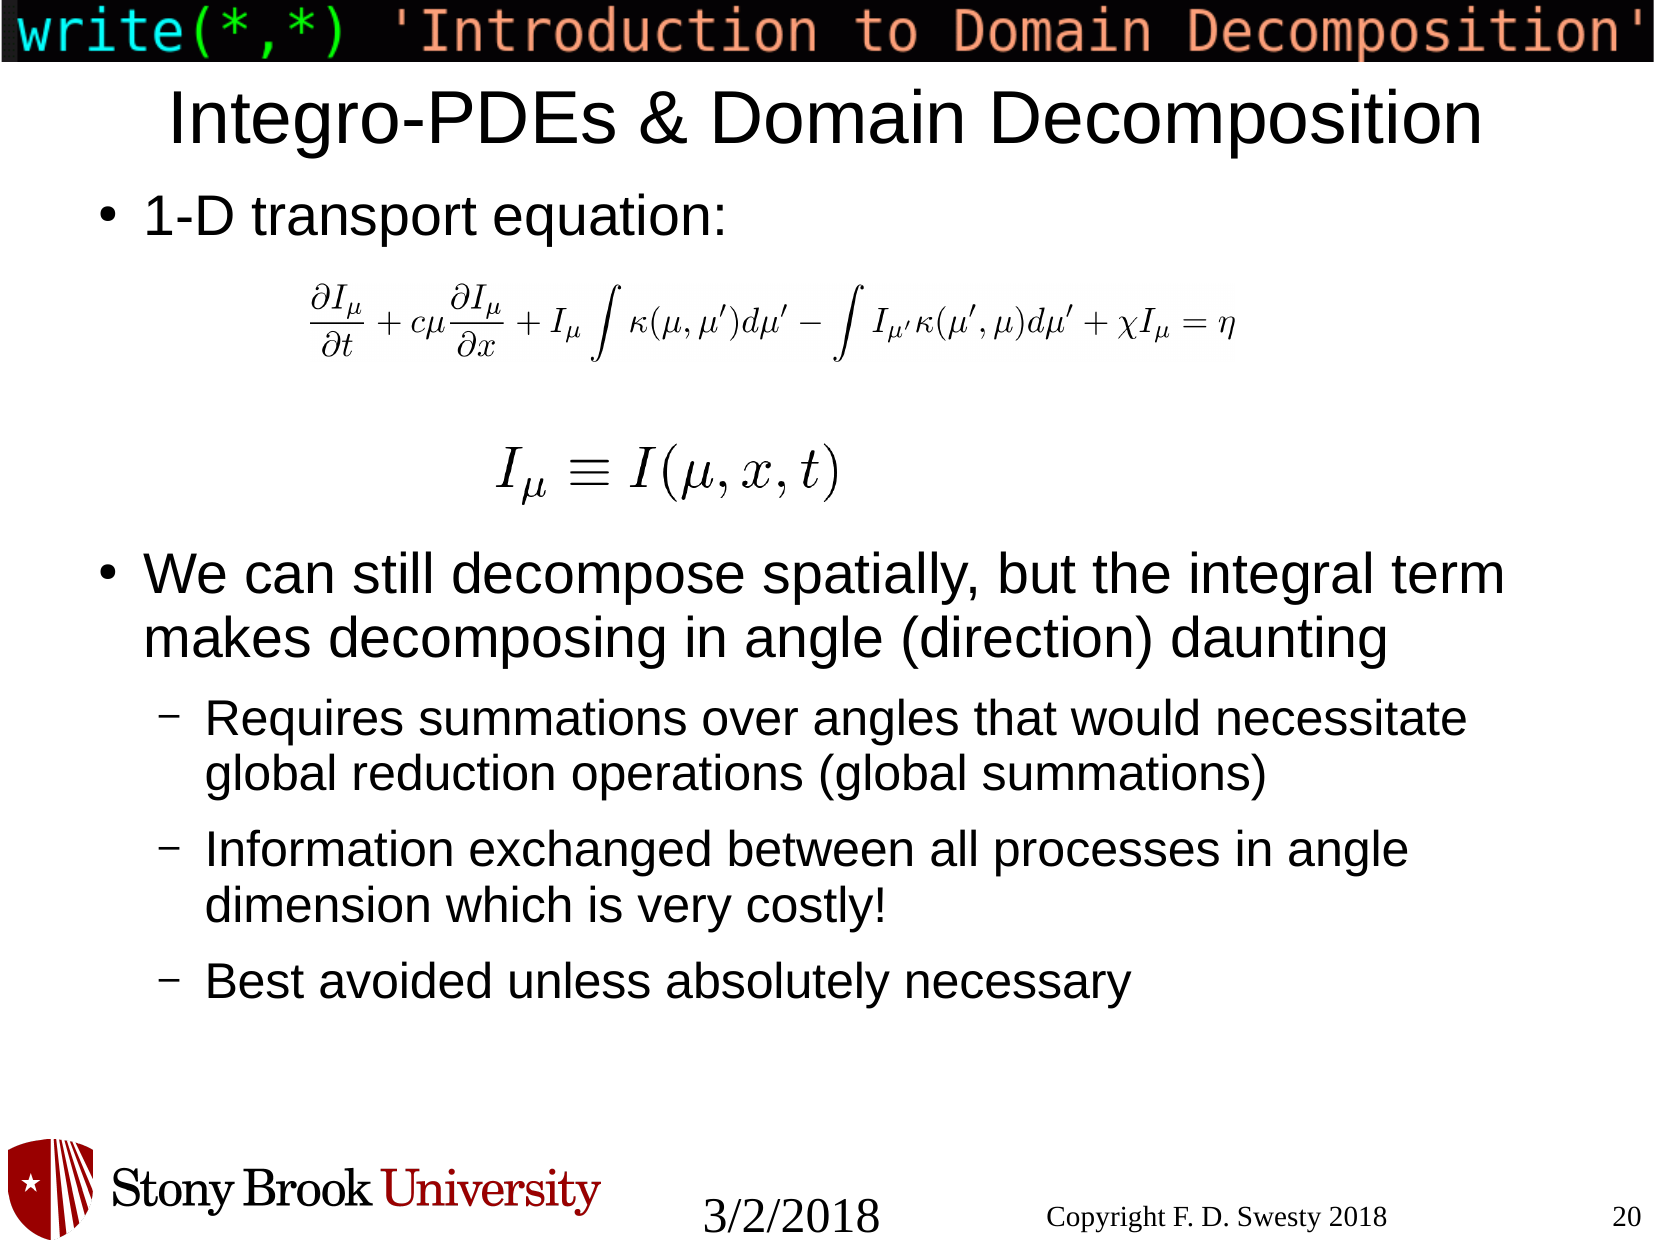

# Integro-PDEs & Domain Decomposition
1-D transport equation:
We can still decompose spatially, but the integral term makes decomposing in angle (direction) daunting
Requires summations over angles that would necessitate global reduction operations (global summations)
Information exchanged between all processes in angle dimension which is very costly!
Best avoided unless absolutely necessary
3/2/2018
Copyright F. D. Swesty 2018
20